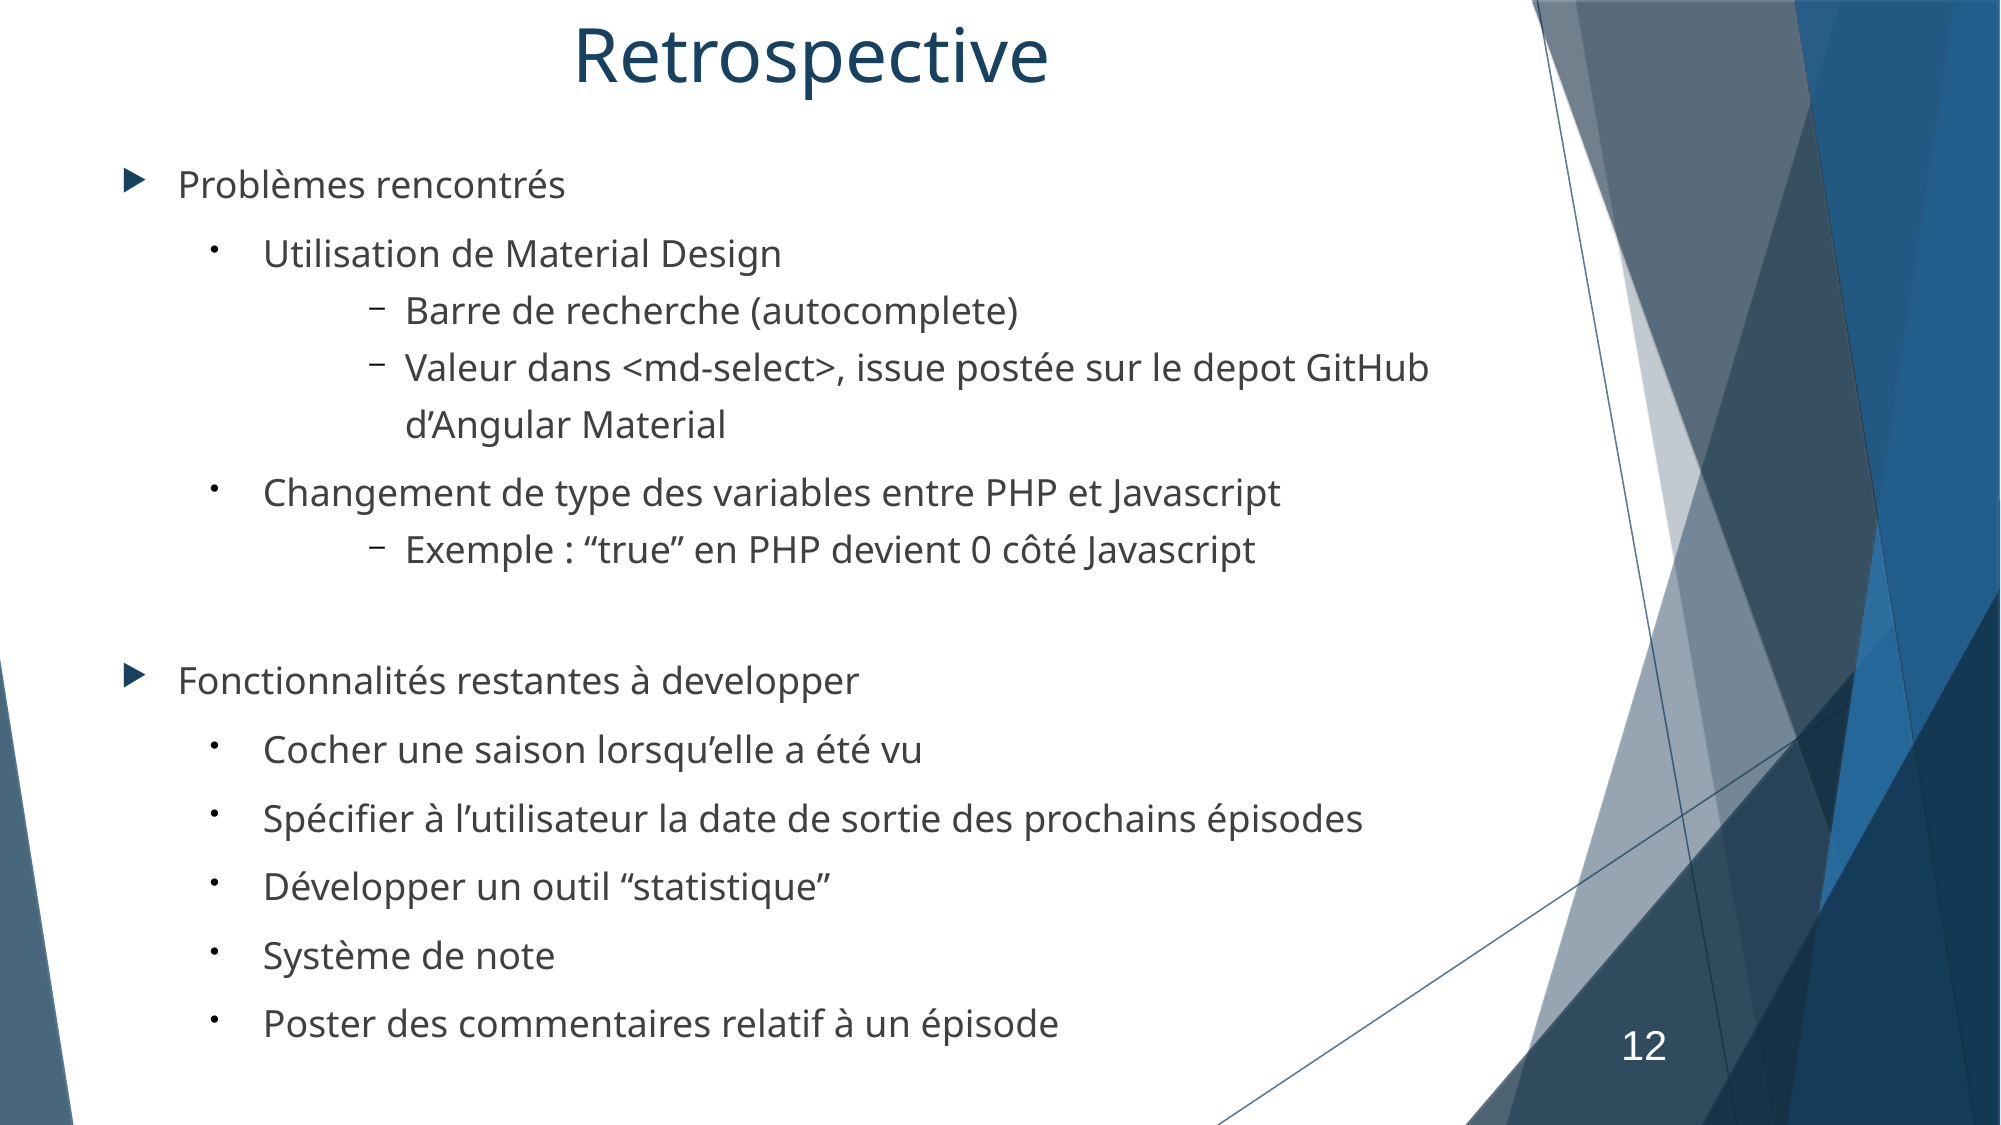

# Retrospective
Problèmes rencontrés
Utilisation de Material Design
Barre de recherche (autocomplete)
Valeur dans <md-select>, issue postée sur le depot GitHub
d’Angular Material
Changement de type des variables entre PHP et Javascript
Exemple : “true” en PHP devient 0 côté Javascript
Fonctionnalités restantes à developper
Cocher une saison lorsqu’elle a été vu
Spécifier à l’utilisateur la date de sortie des prochains épisodes
Développer un outil “statistique”
Système de note
Poster des commentaires relatif à un épisode
12